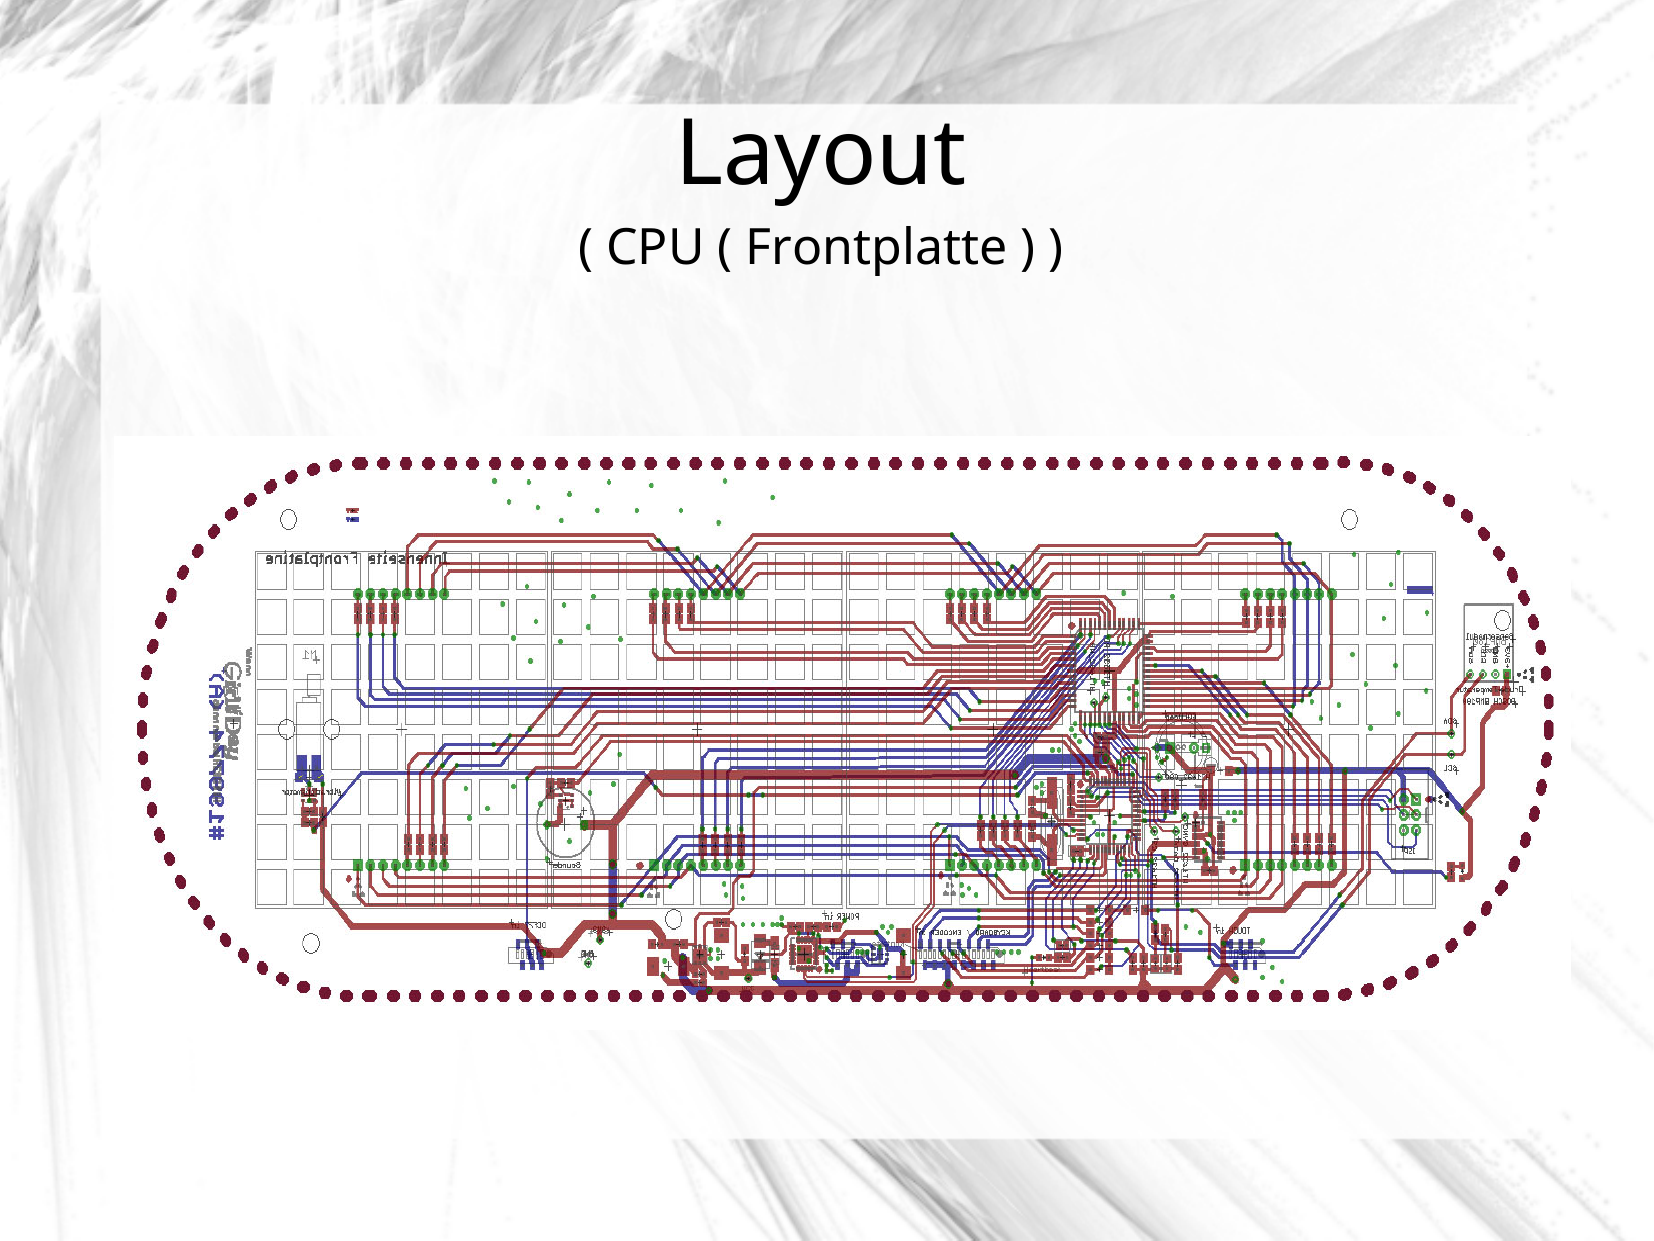

# Layout ( CPU ( Frontplatte ) )